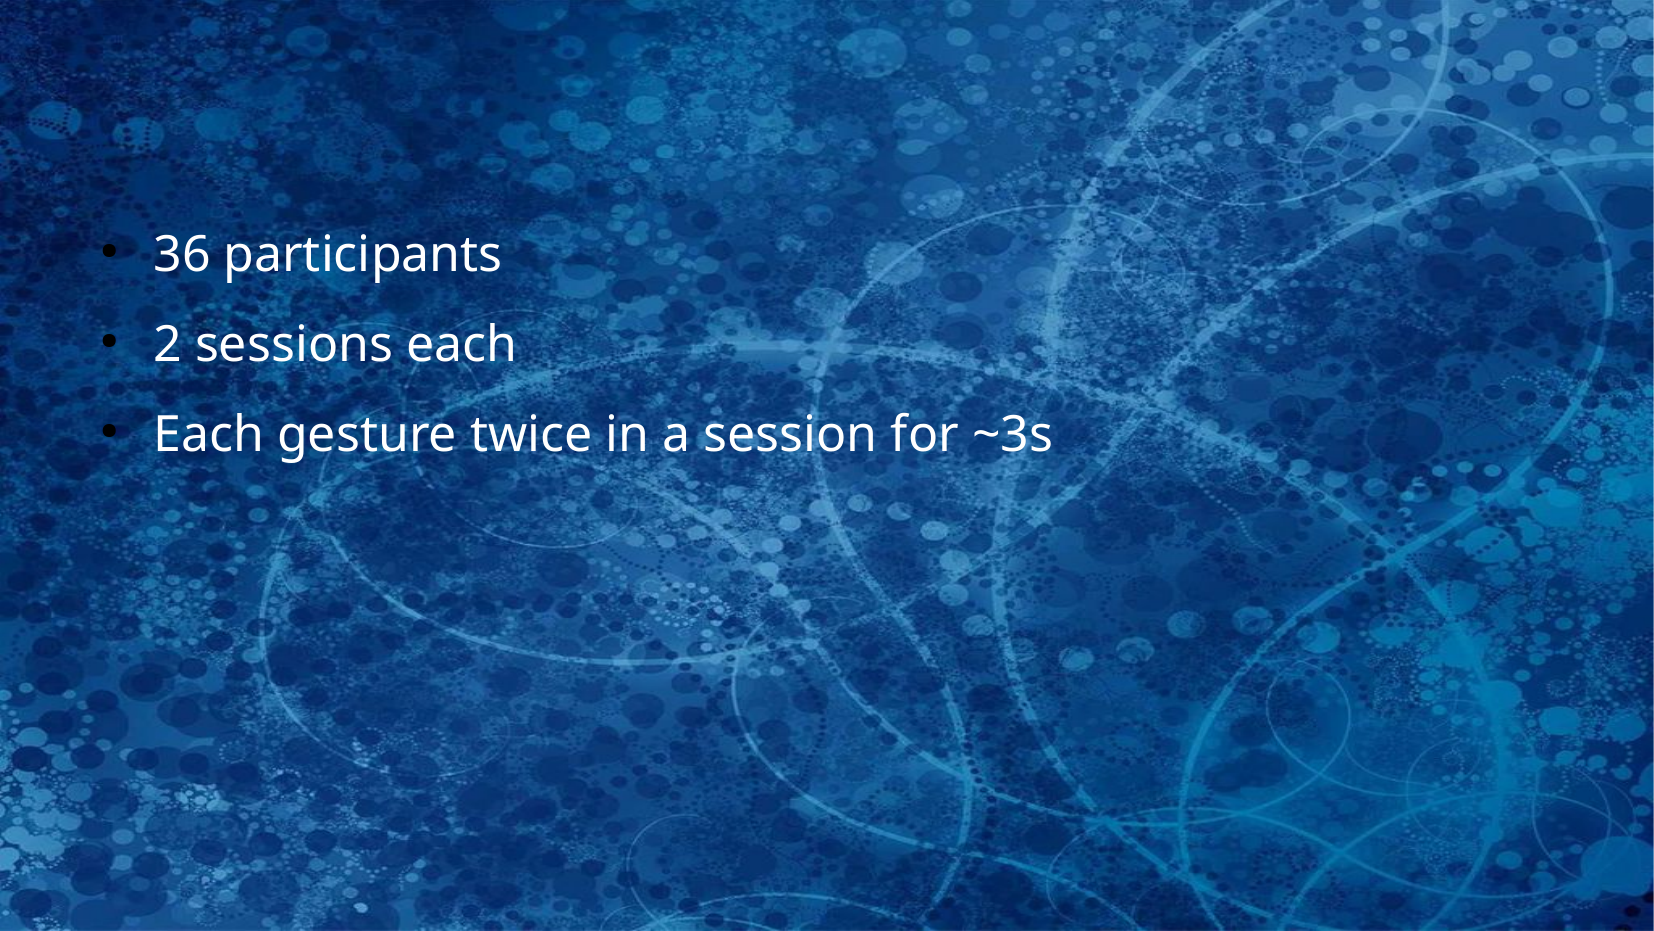

#
36 participants
2 sessions each
Each gesture twice in a session for ~3s